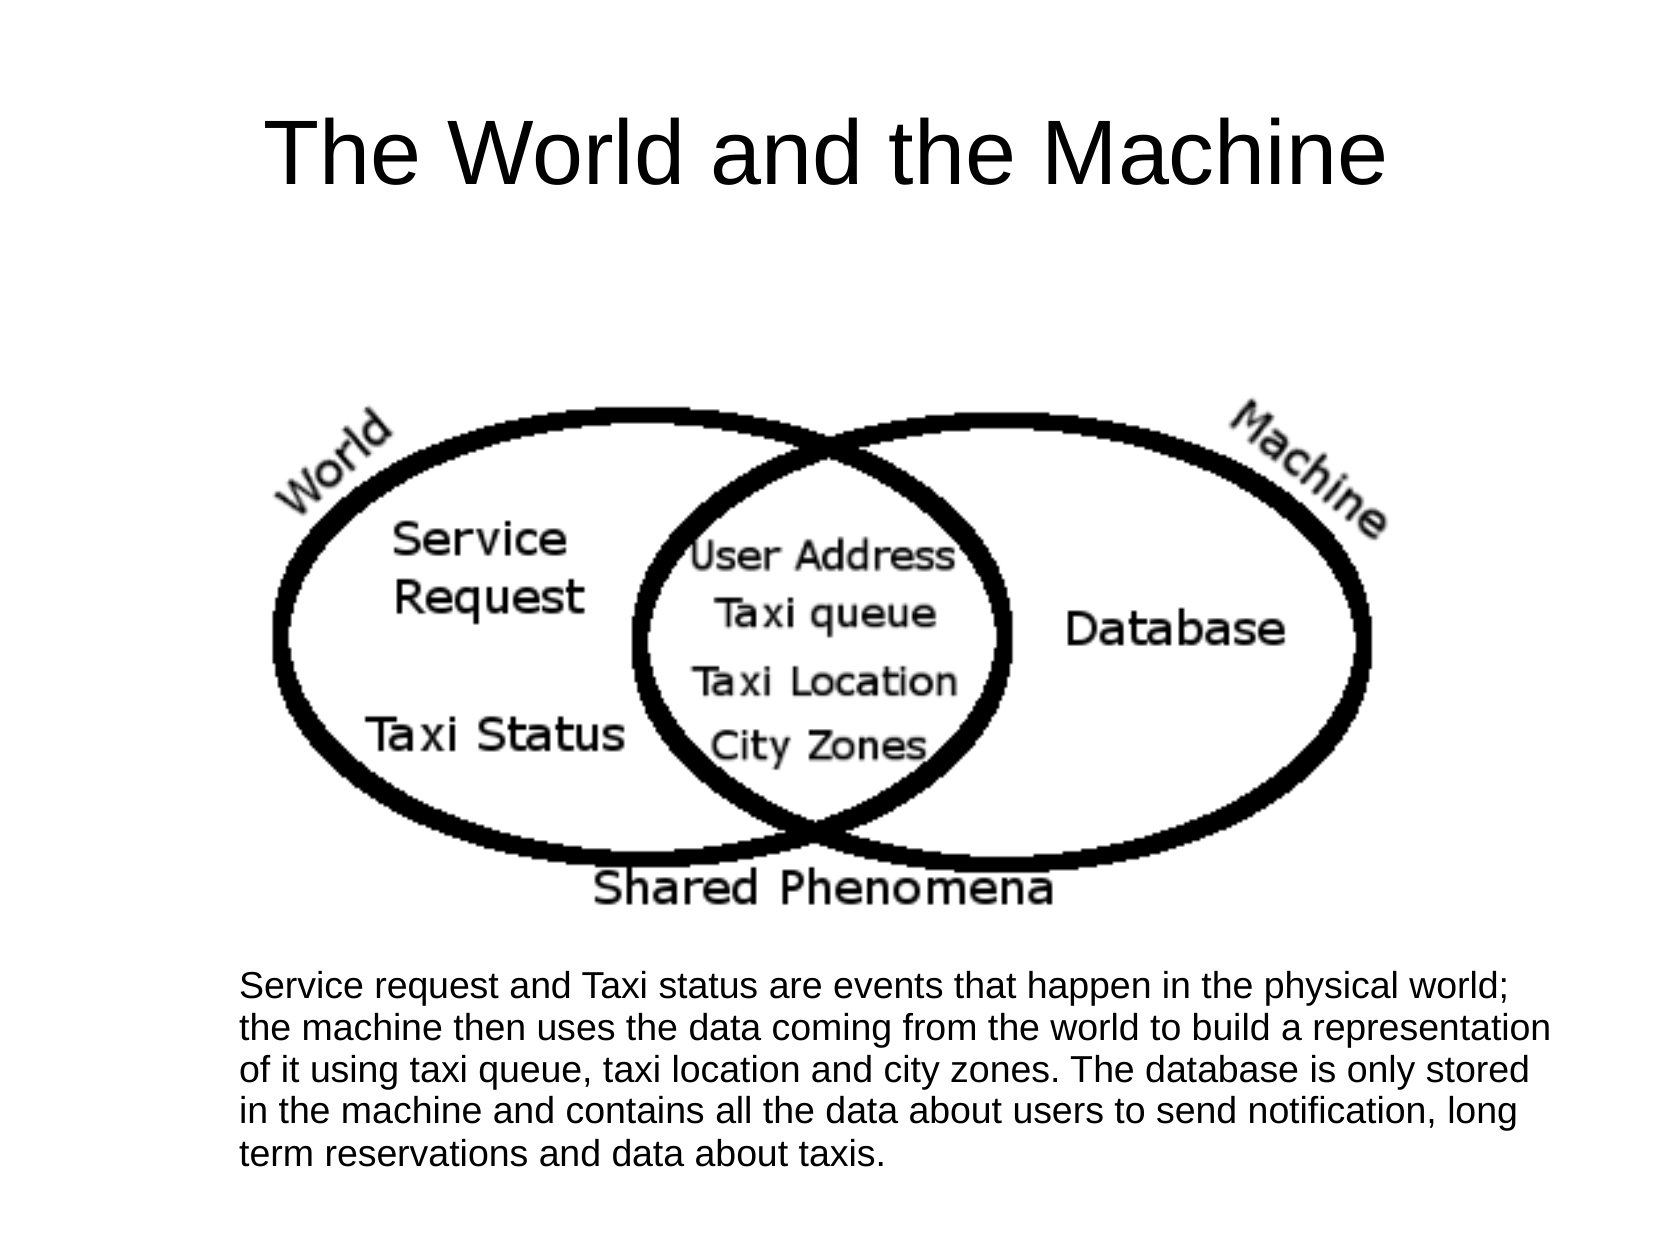

# The World and the Machine
Service request and Taxi status are events that happen in the physical world; the machine then uses the data coming from the world to build a representation of it using taxi queue, taxi location and city zones. The database is only stored in the machine and contains all the data about users to send notification, long term reservations and data about taxis.